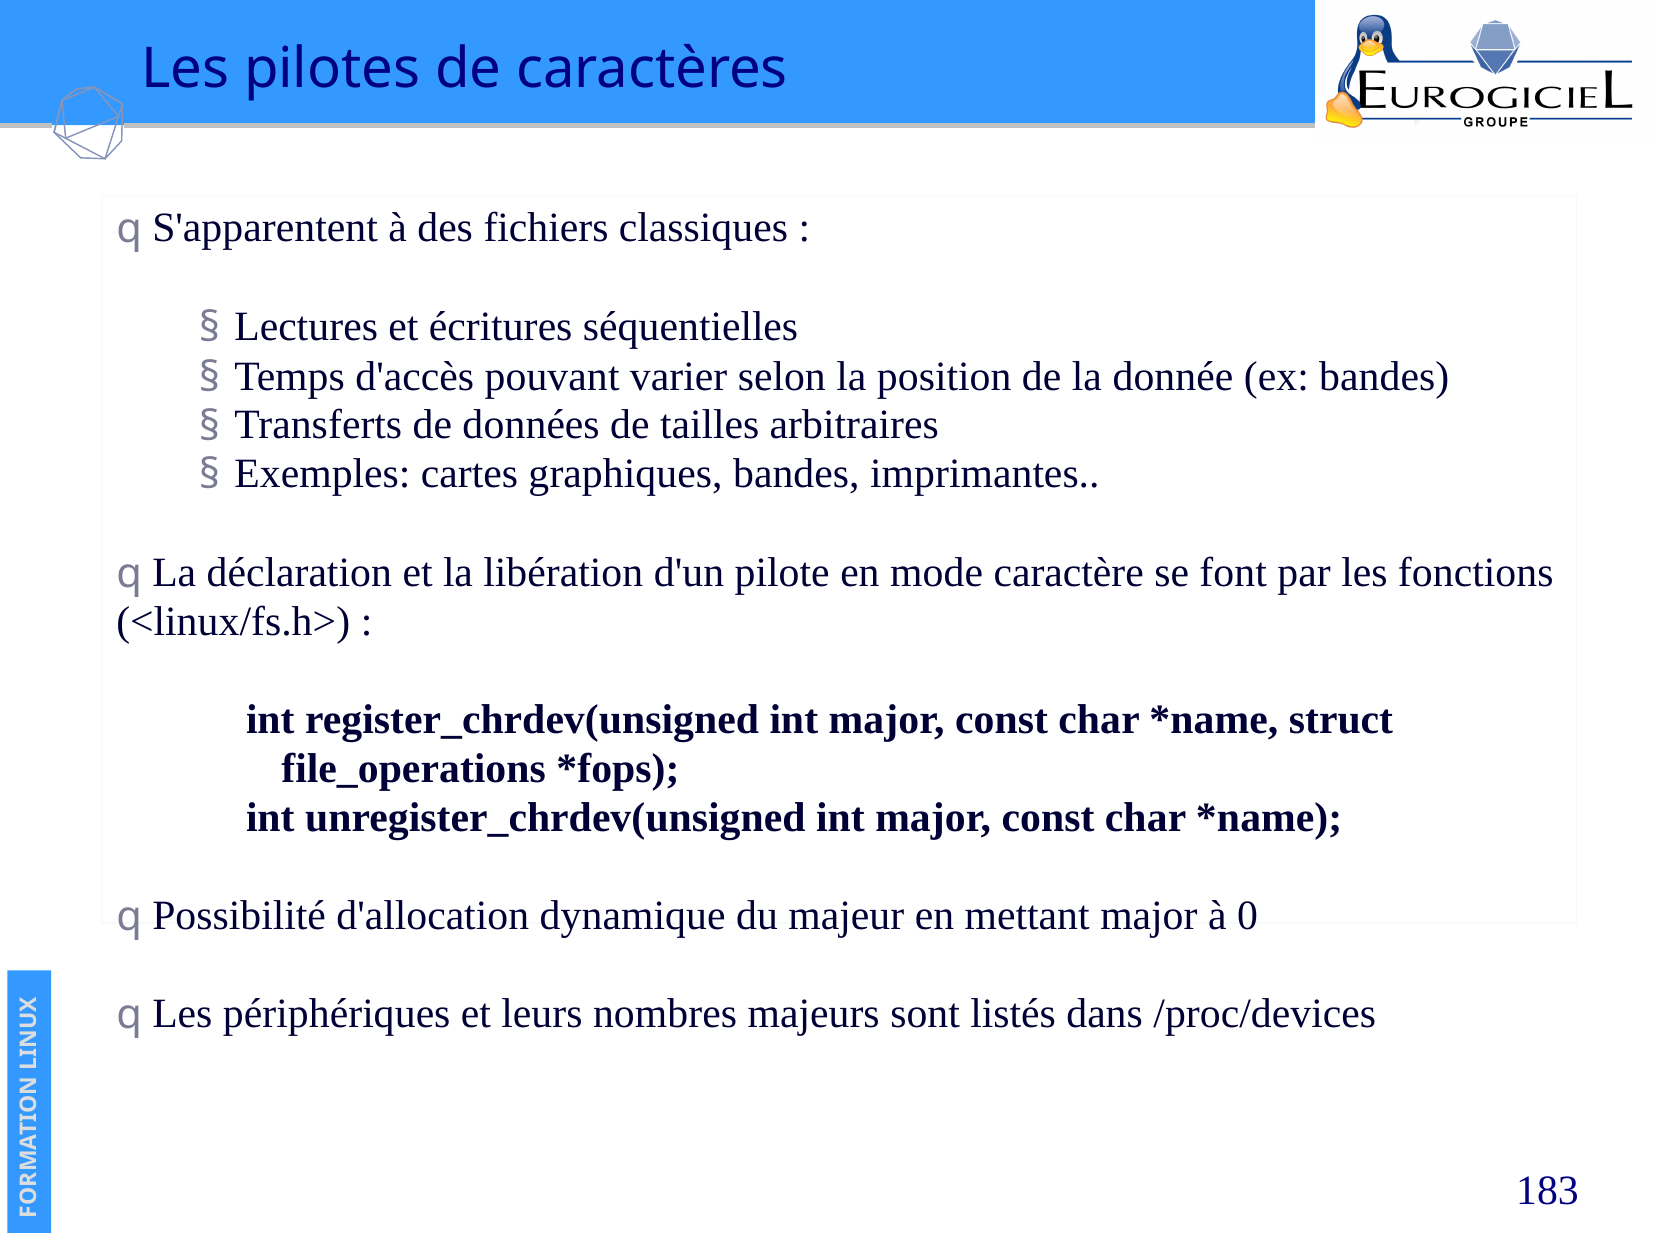

# Les pilotes de caractères
 S'apparentent à des fichiers classiques :
Lectures et écritures séquentielles
Temps d'accès pouvant varier selon la position de la donnée (ex: bandes)
Transferts de données de tailles arbitraires
Exemples: cartes graphiques, bandes, imprimantes..
 La déclaration et la libération d'un pilote en mode caractère se font par les fonctions (<linux/fs.h>) :
int register_chrdev(unsigned int major, const char *name, struct file_operations *fops);
int unregister_chrdev(unsigned int major, const char *name);
 Possibilité d'allocation dynamique du majeur en mettant major à 0
 Les périphériques et leurs nombres majeurs sont listés dans /proc/devices